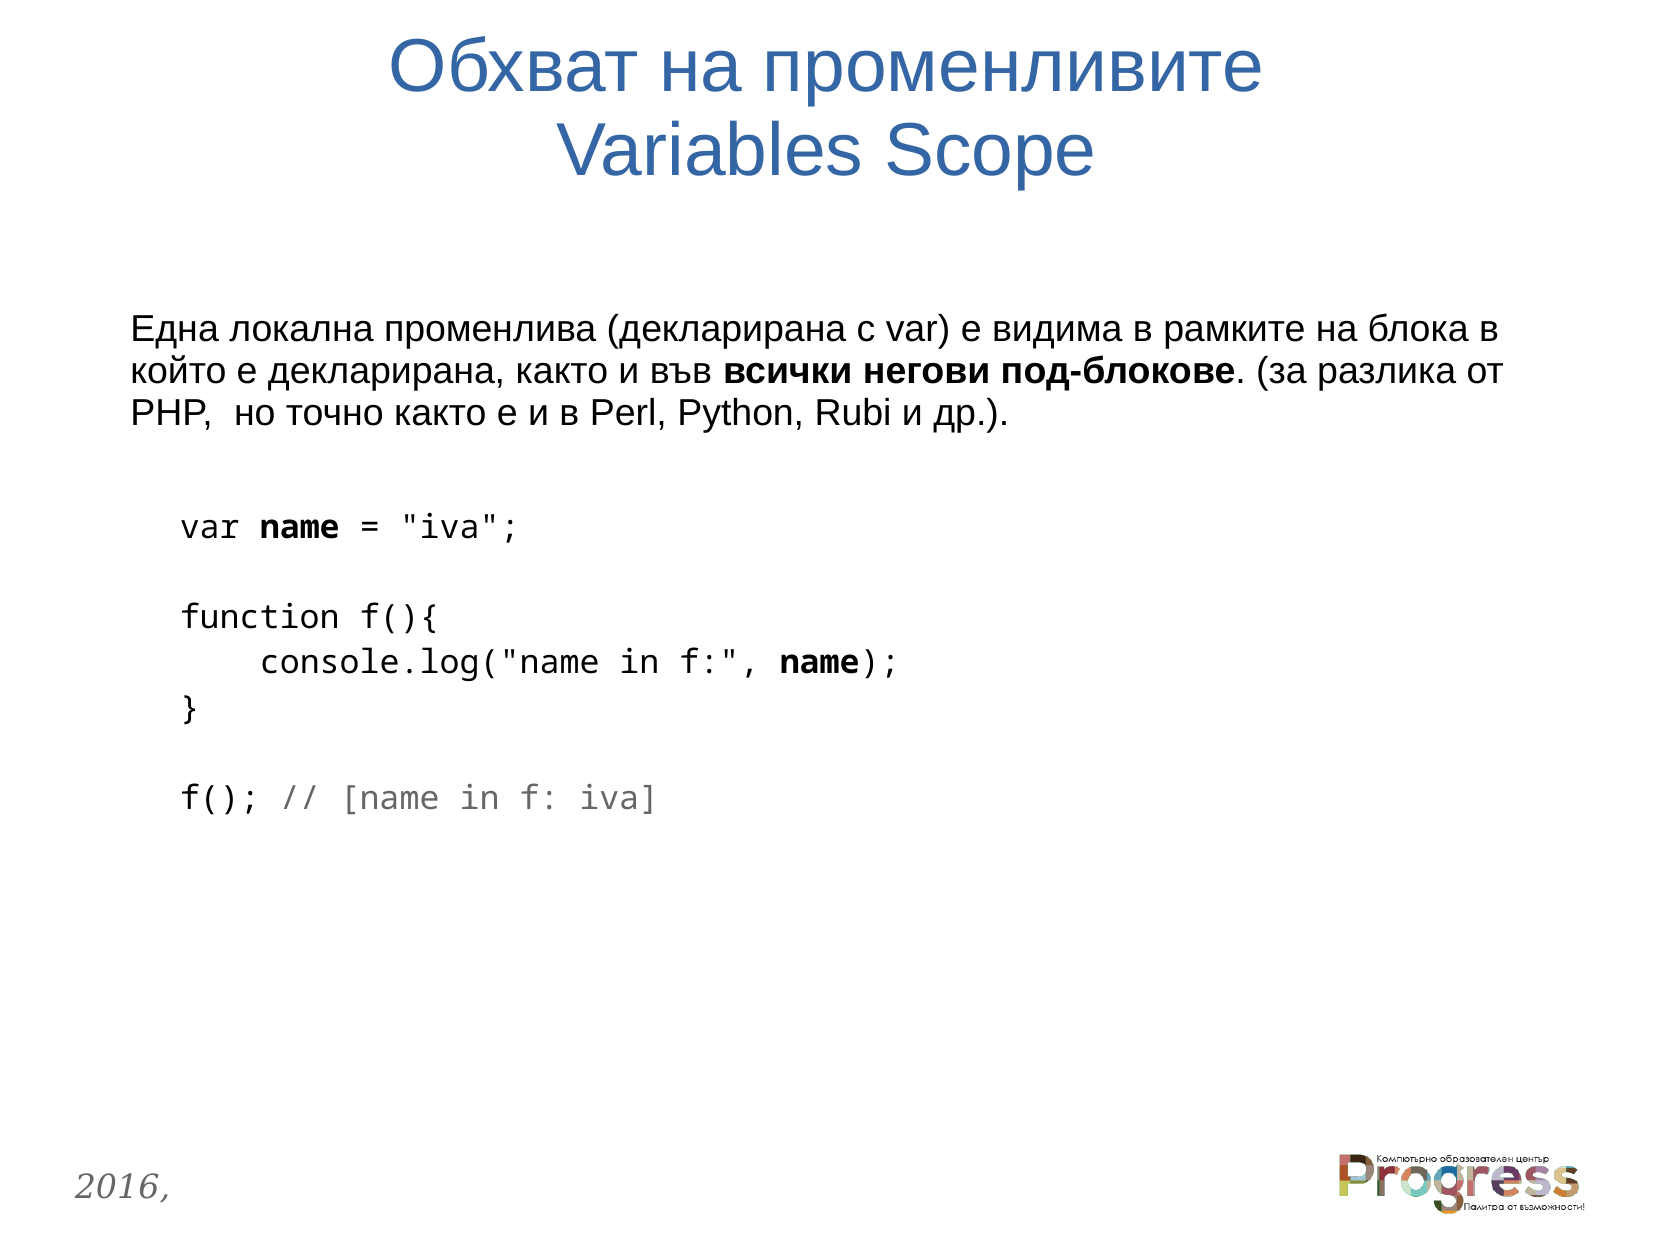

# Обхват на променливите Variables Scope
Една локална променлива (декларирана с var) е видима в рамките на блока в който е декларирана, както и във всички негови под-блокове. (за разлика от PHP, но точно както е и в Perl, Python, Rubi и др.).
var name = "iva";
function f(){
 console.log("name in f:", name);
}
f(); // [name in f: iva]